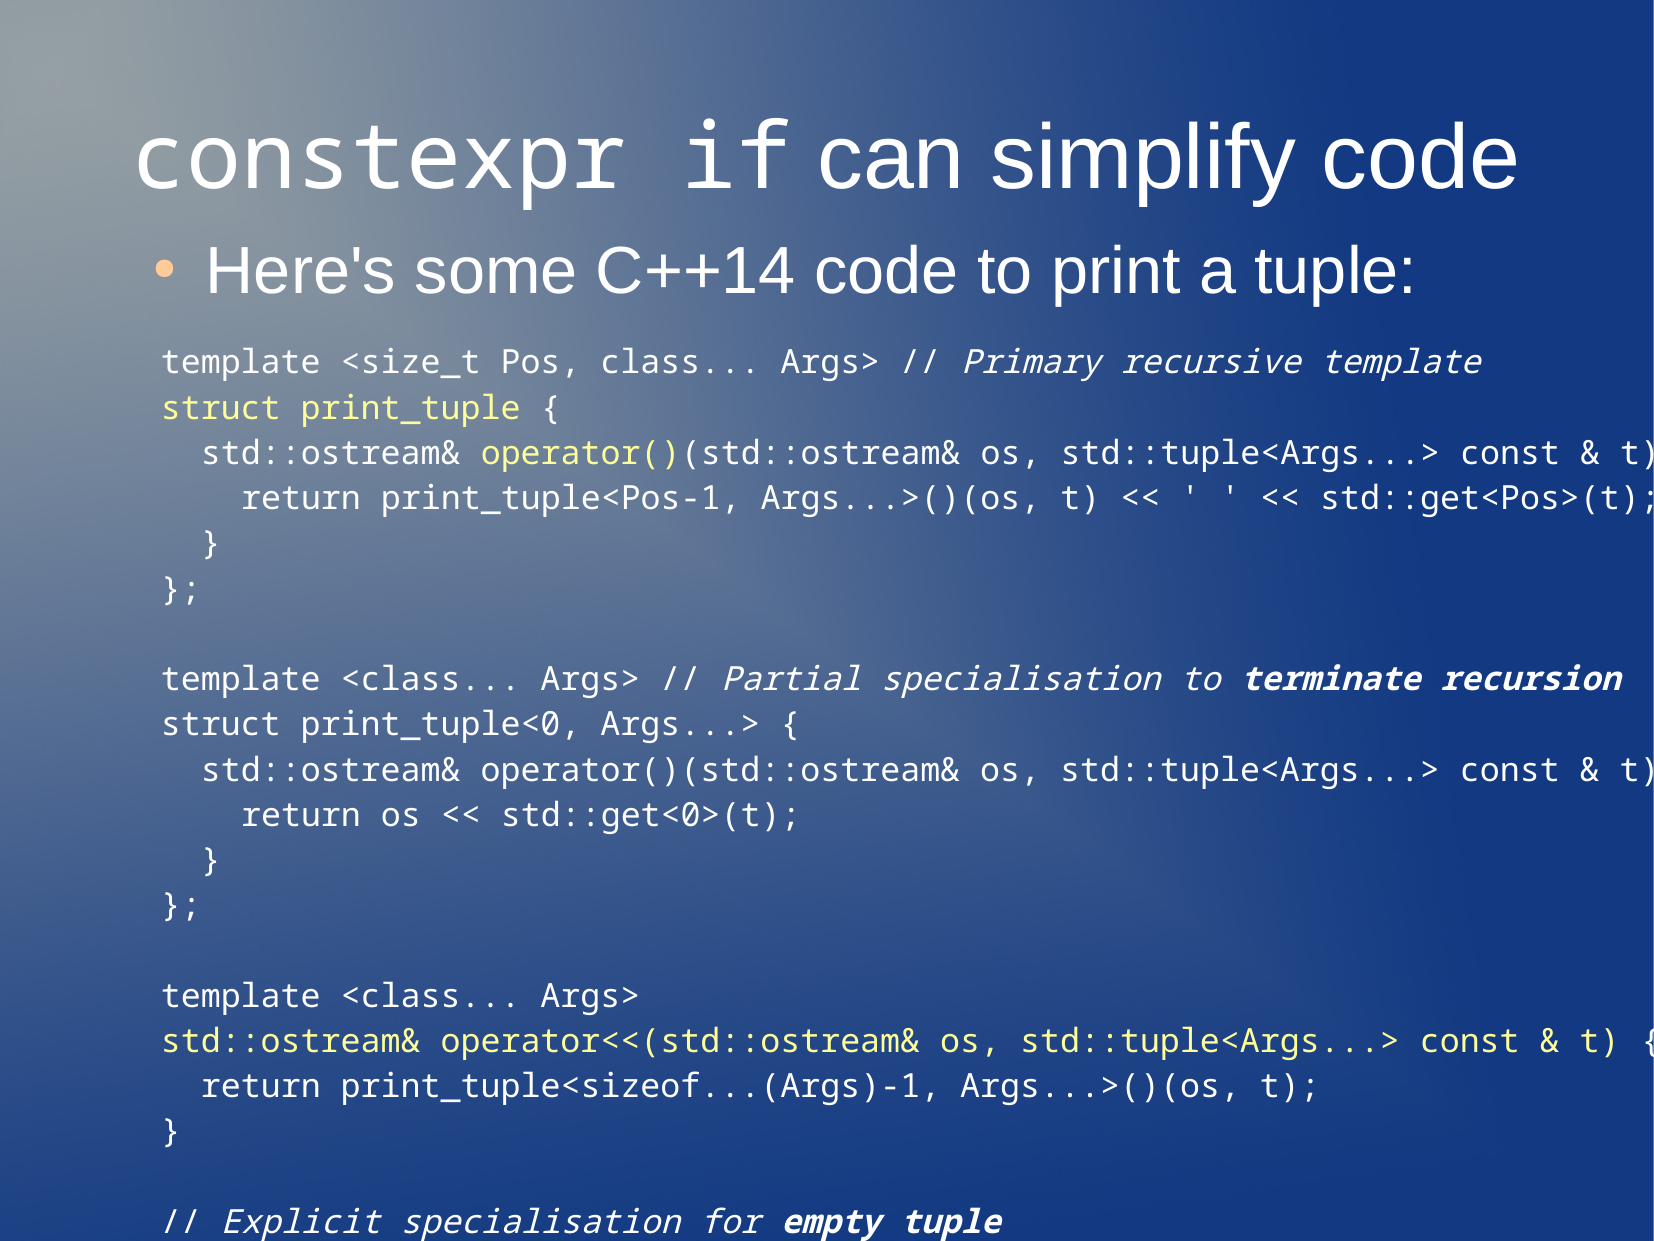

# constexpr if can simplify code
Here's some C++14 code to print a tuple:
template <size_t Pos, class... Args> // Primary recursive template
struct print_tuple {
 std::ostream& operator()(std::ostream& os, std::tuple<Args...> const & t) {
 return print_tuple<Pos-1, Args...>()(os, t) << ' ' << std::get<Pos>(t);
 }
};
template <class... Args> // Partial specialisation to terminate recursion
struct print_tuple<0, Args...> {
 std::ostream& operator()(std::ostream& os, std::tuple<Args...> const & t) {
 return os << std::get<0>(t);
 }
};
template <class... Args>
std::ostream& operator<<(std::ostream& os, std::tuple<Args...> const & t) {
 return print_tuple<sizeof...(Args)-1, Args...>()(os, t);
}
// Explicit specialisation for empty tuple
template <> std::ostream& operator<<(std::ostream& os, std::tuple<> const &) {
 return os;
}